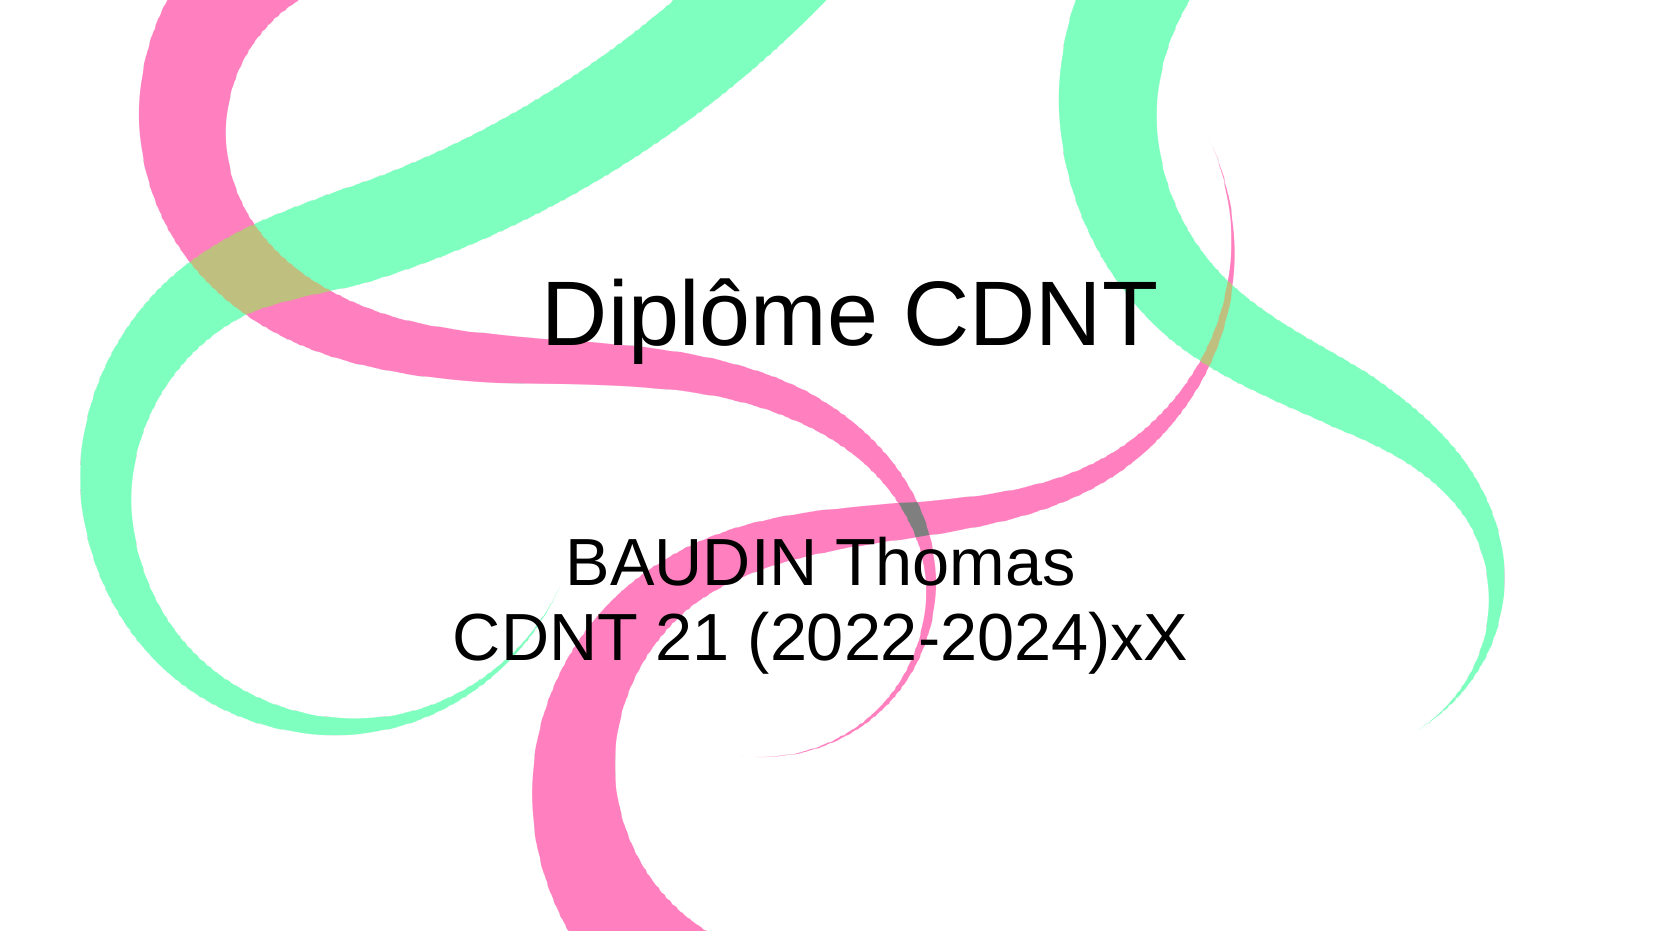

# Diplôme CDNT
BAUDIN Thomas
CDNT 21 (2022-2024)xX